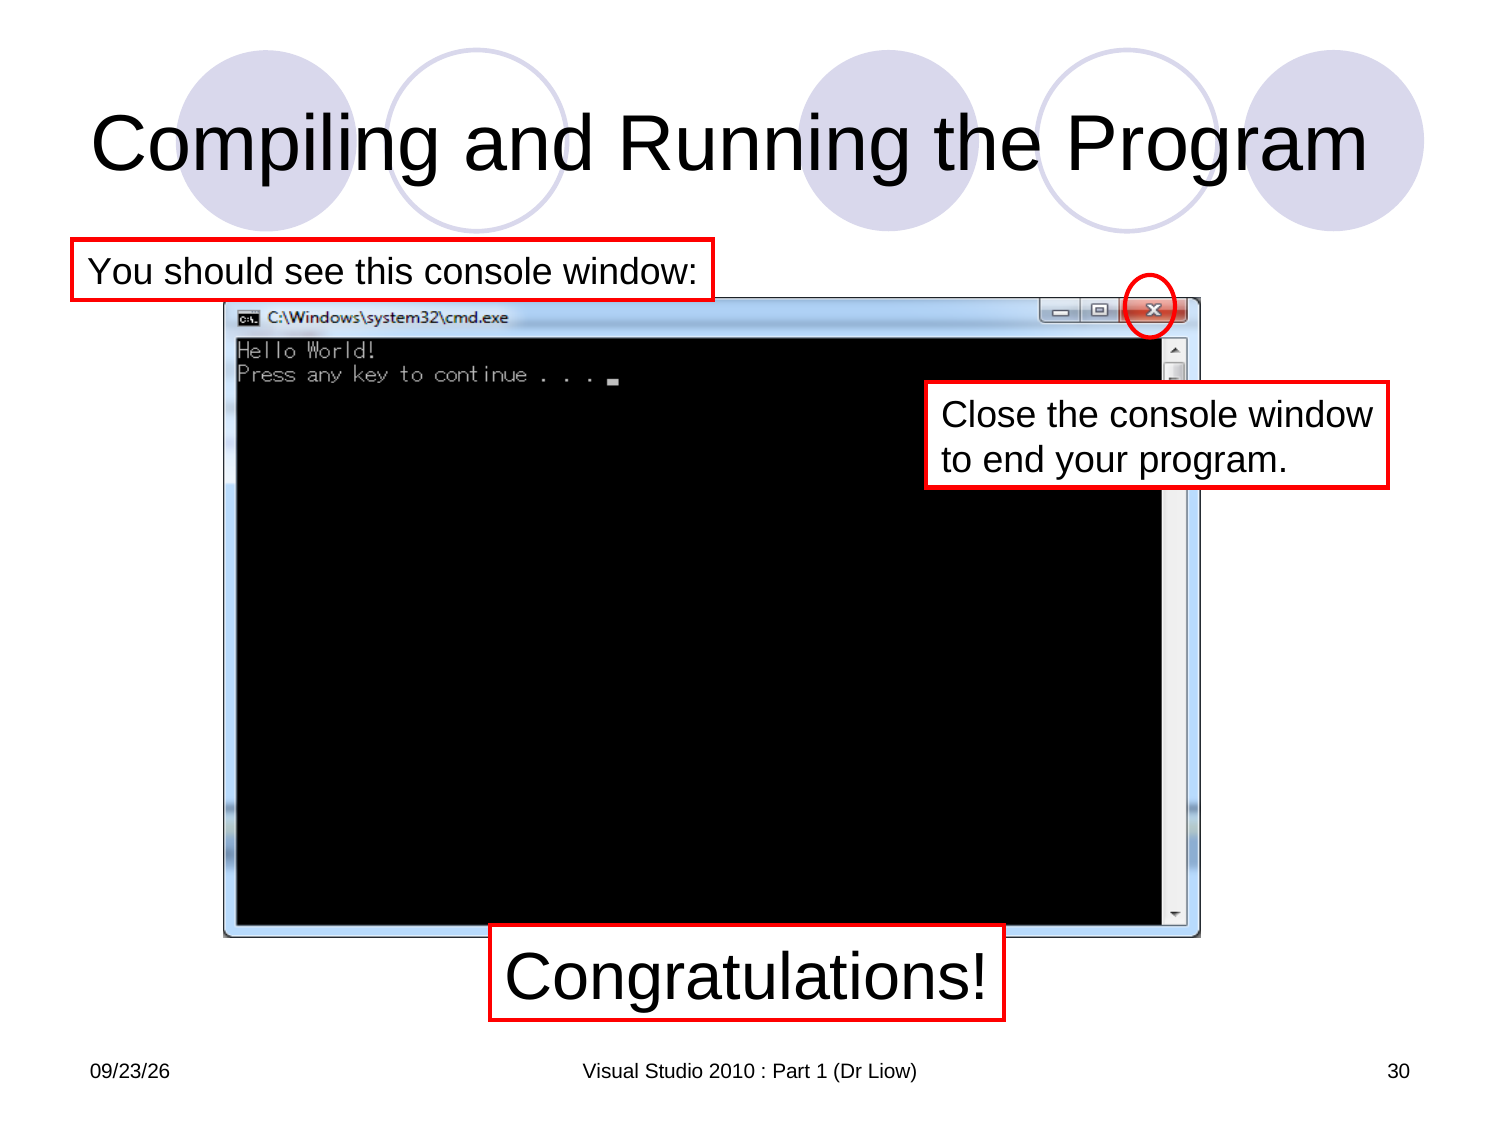

# Compiling and Running the Program
You should see this console window:
Close the console window
to end your program.
Congratulations!
Visual Studio 2010 : Part 1 (Dr Liow)